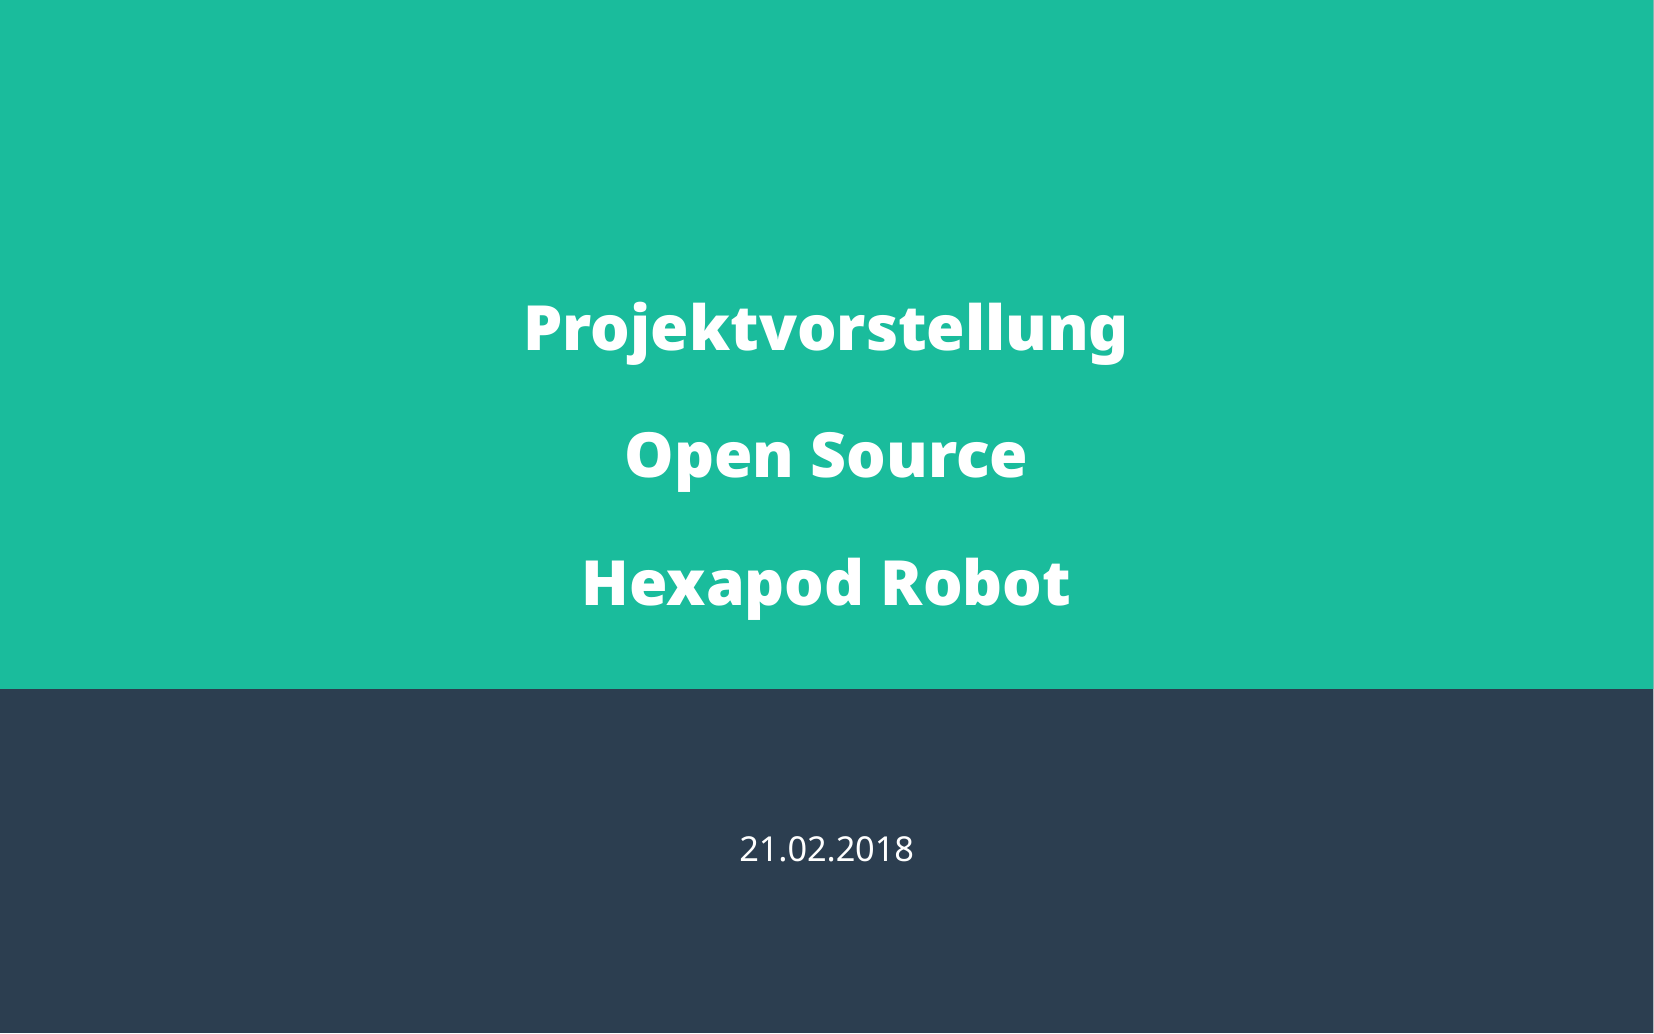

# Projektvorstellung Open Source Hexapod Robot
21.02.2018